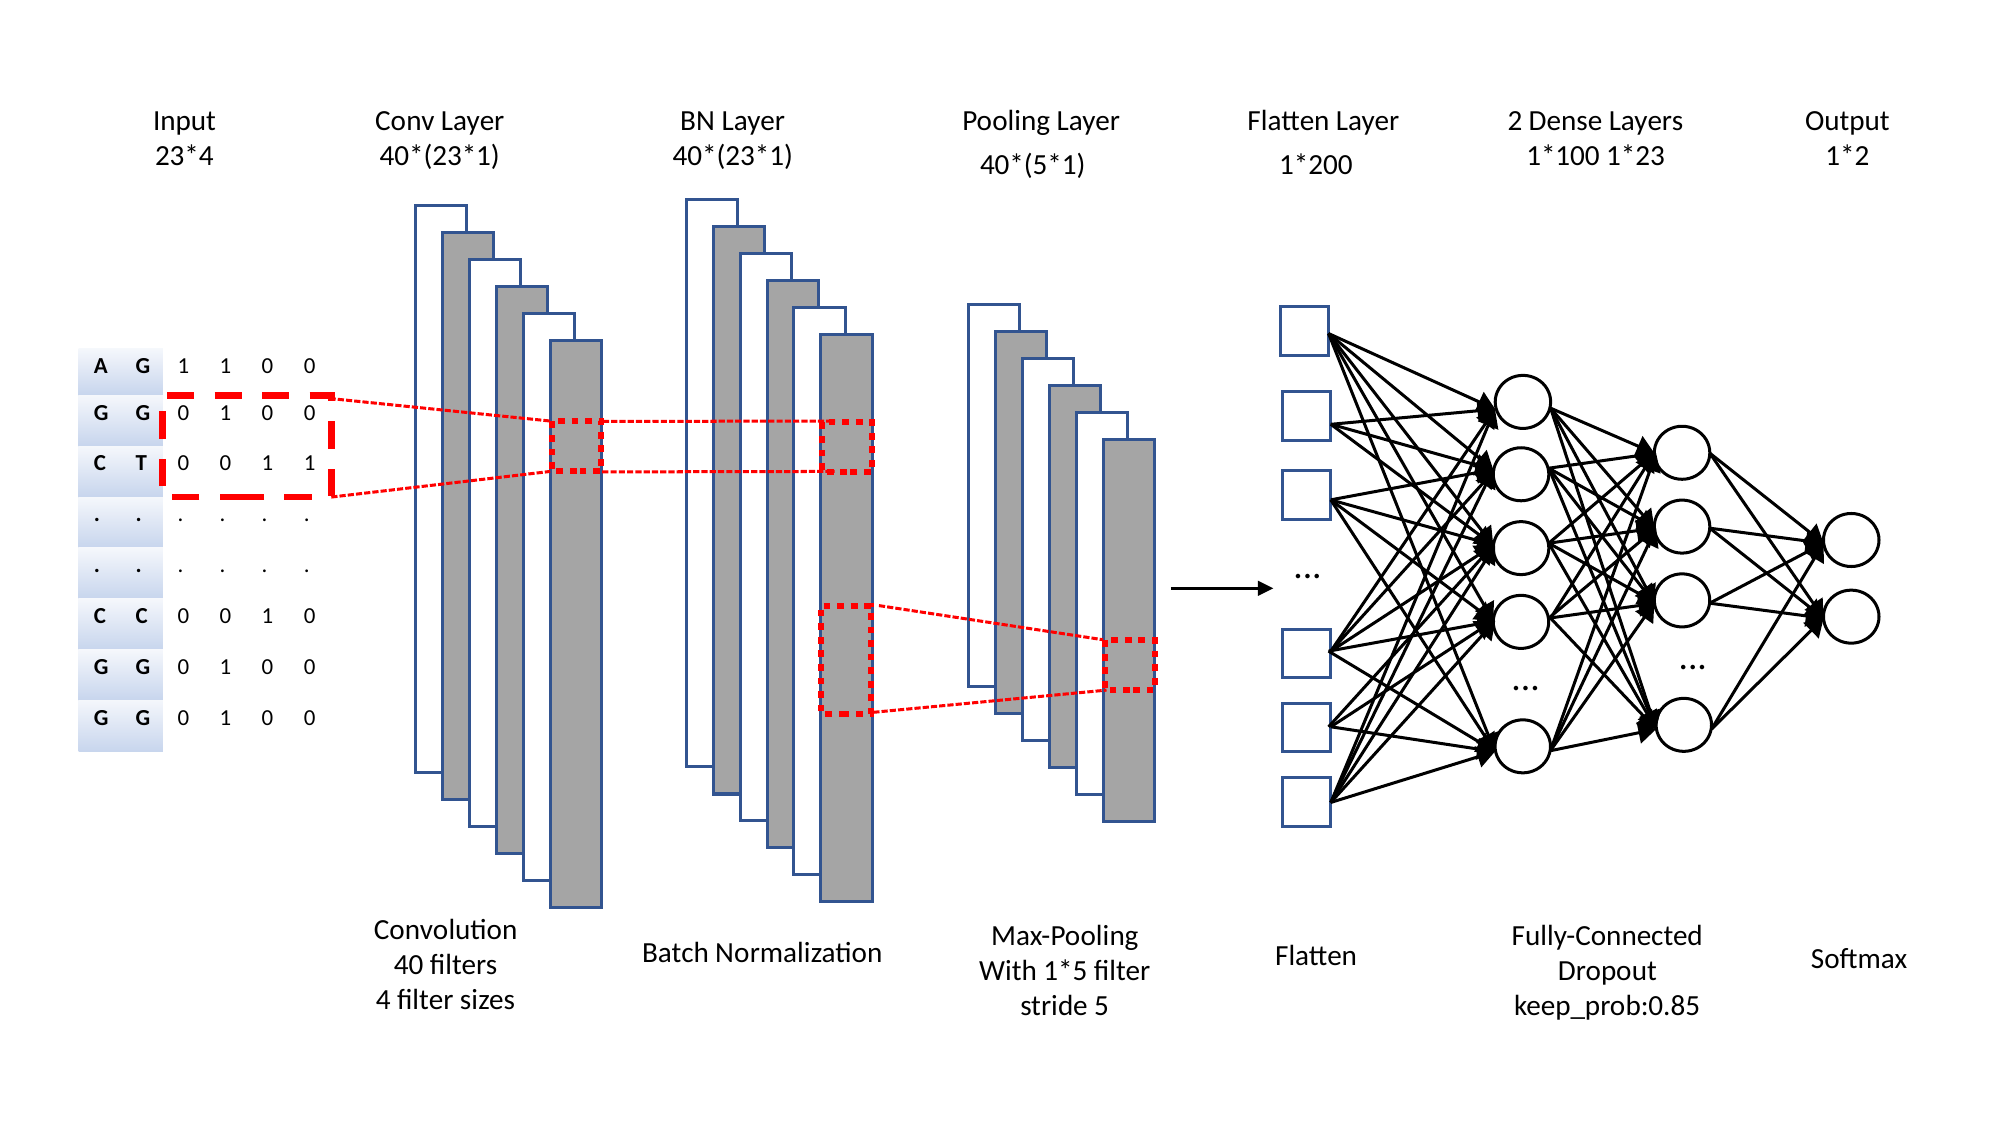

Output
1*2
Conv Layer
40*(23*1)
BN Layer
40*(23*1)
Input
23*4
Pooling Layer
40*(5*1)
Flatten Layer
1*200
2 Dense Layers
1*100 1*23
| A | G | 1 | 1 | 0 | 0 |
| --- | --- | --- | --- | --- | --- |
| G | G | 0 | 1 | 0 | 0 |
| C | T | 0 | 0 | 1 | 1 |
| . | . | . | . | . | . |
| . | . | . | . | . | . |
| C | C | 0 | 0 | 1 | 0 |
| G | G | 0 | 1 | 0 | 0 |
| G | G | 0 | 1 | 0 | 0 |
...
...
...
.
...….
.
Convolution
40 filters
4 filter sizes
Max-Pooling
With 1*5 filter
stride 5
Fully-Connected
Dropout
keep_prob:0.85
Flatten
Batch Normalization
Softmax